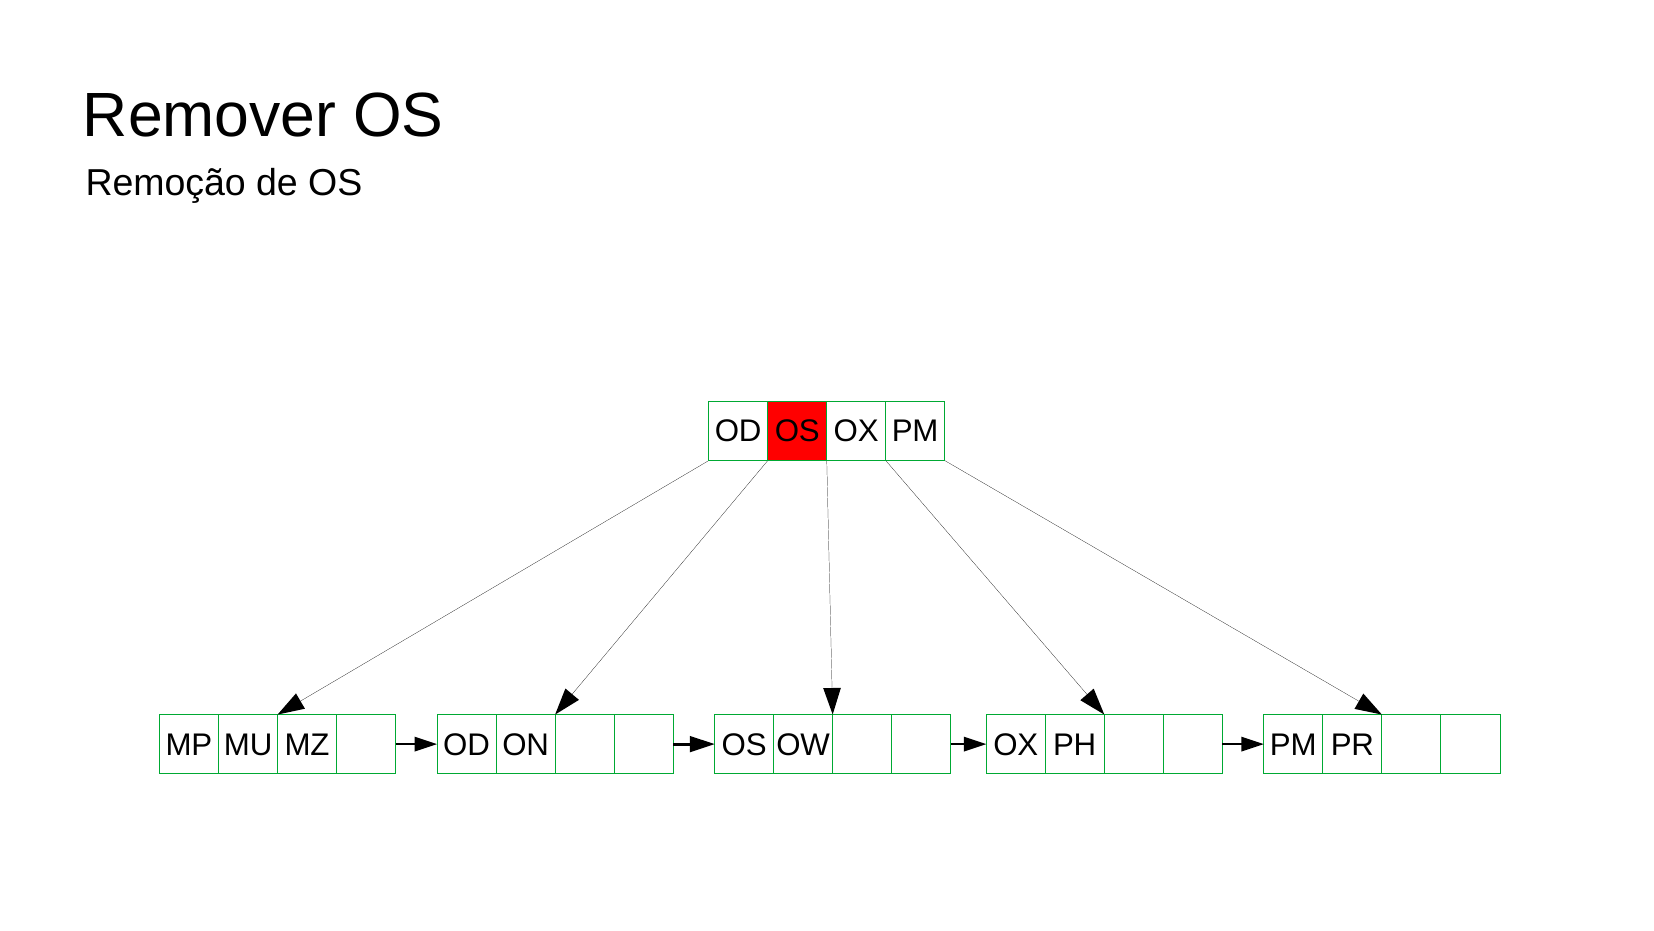

# Remover OS
Remoção de OS
OD
OS
OX
PM
MP
MU
MZ
OD
ON
OS
OW
OX
PH
PM
PR